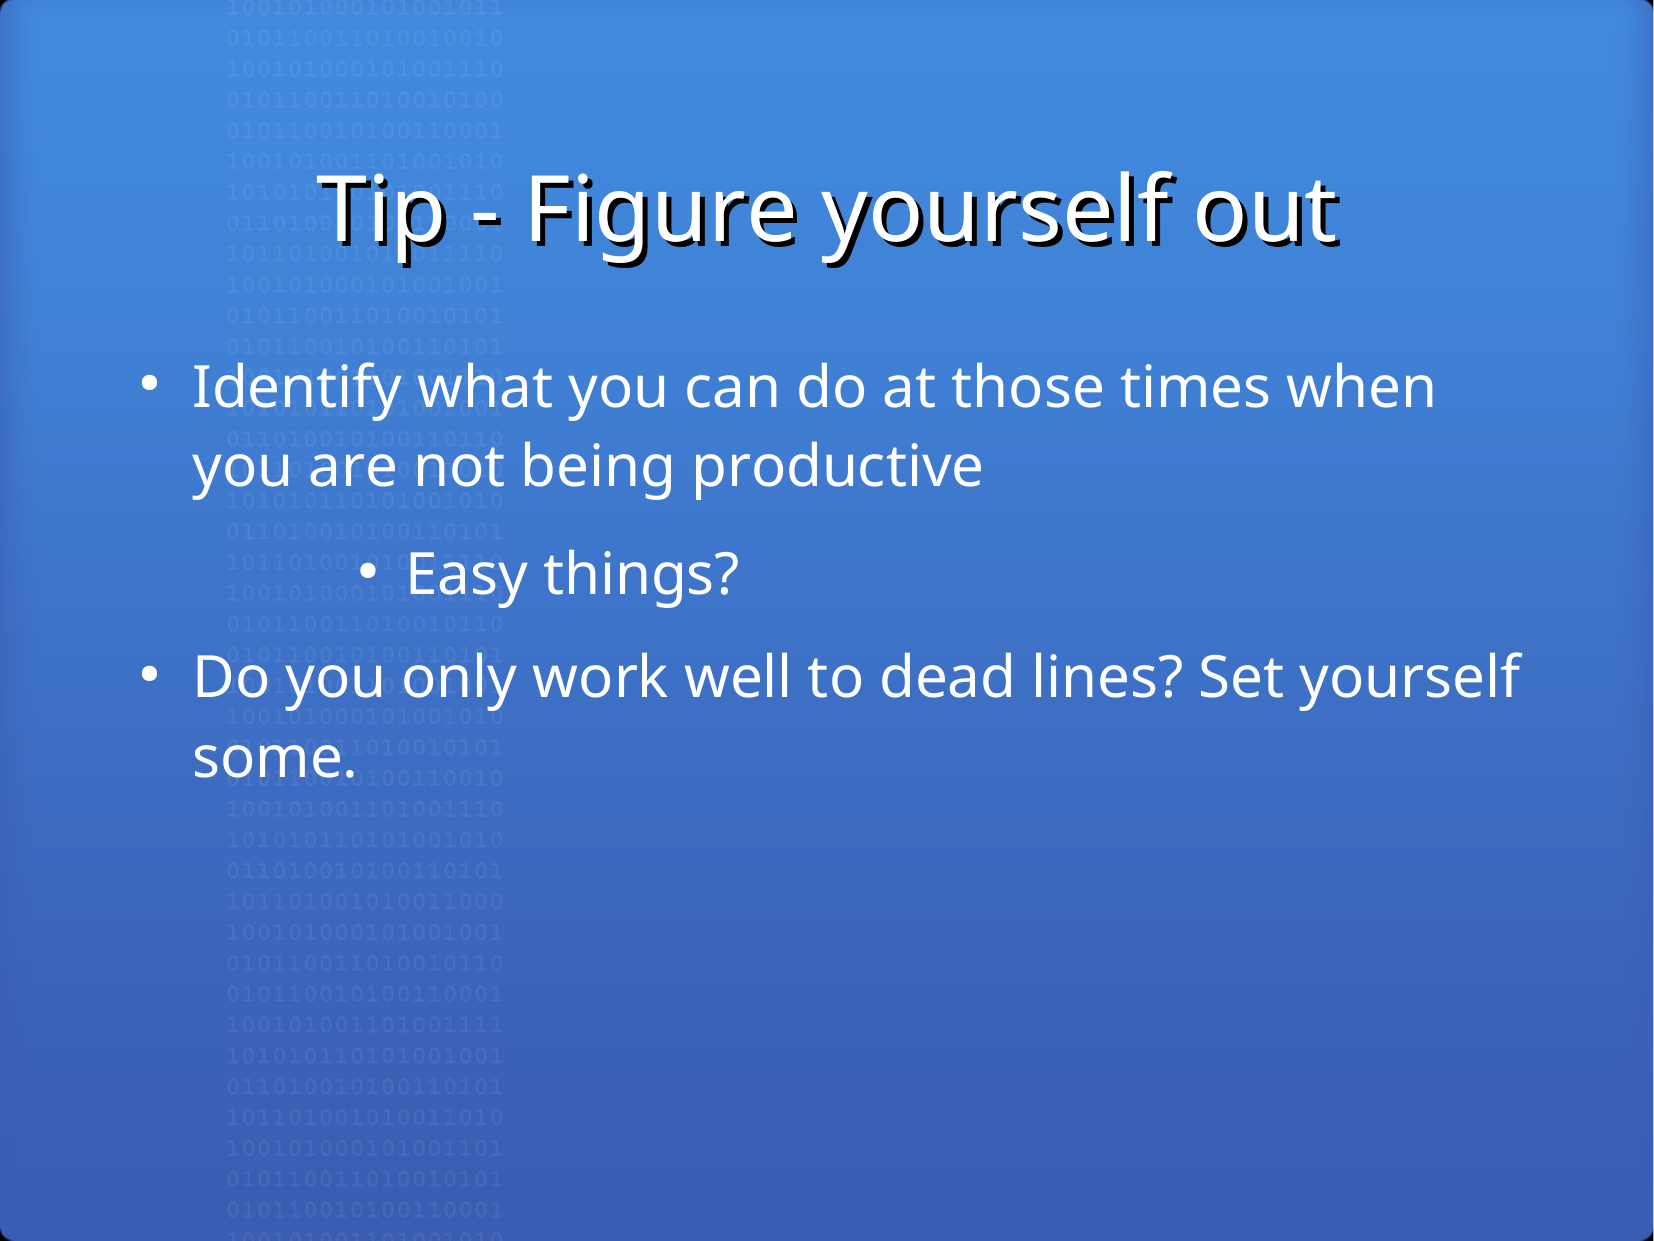

# Tip - Figure yourself out
Identify what you can do at those times when you are not being productive
Easy things?
Do you only work well to dead lines? Set yourself some.